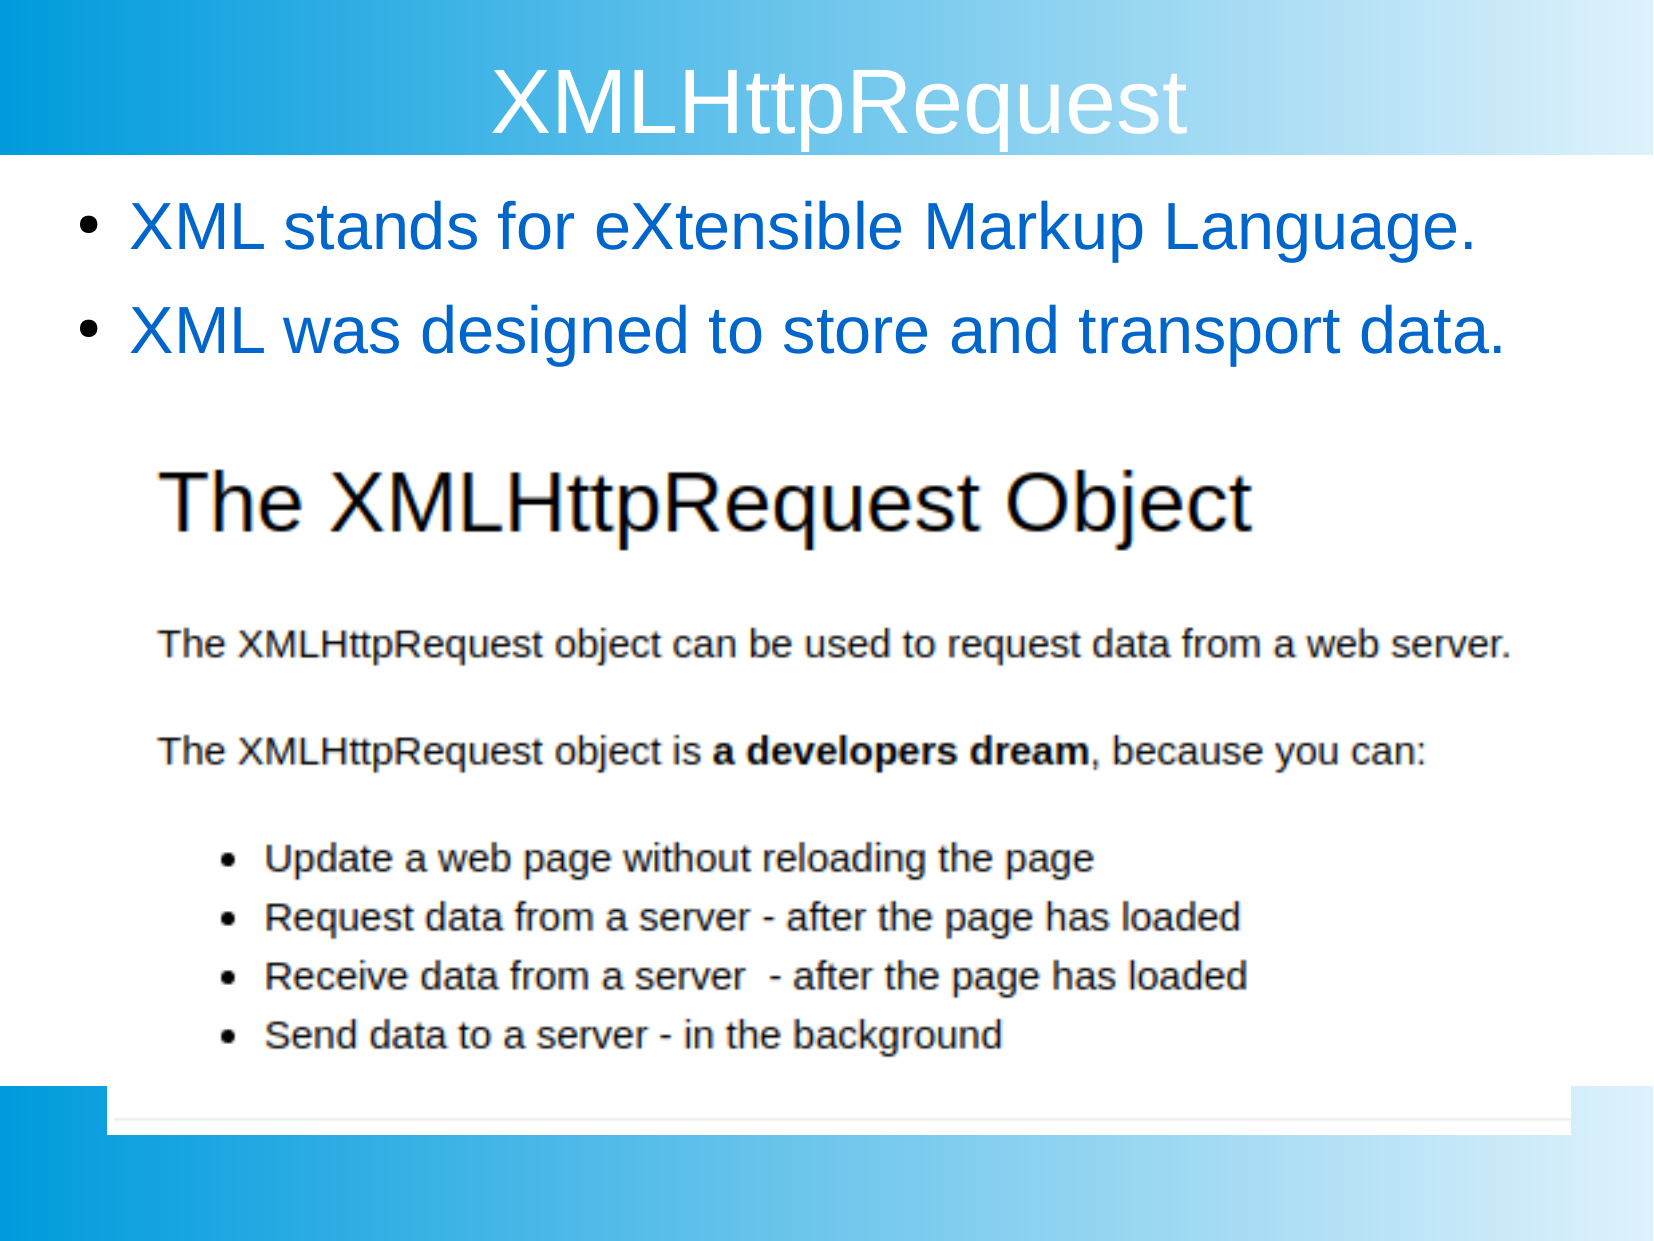

# XMLHttpRequest
XML stands for eXtensible Markup Language.
XML was designed to store and transport data.